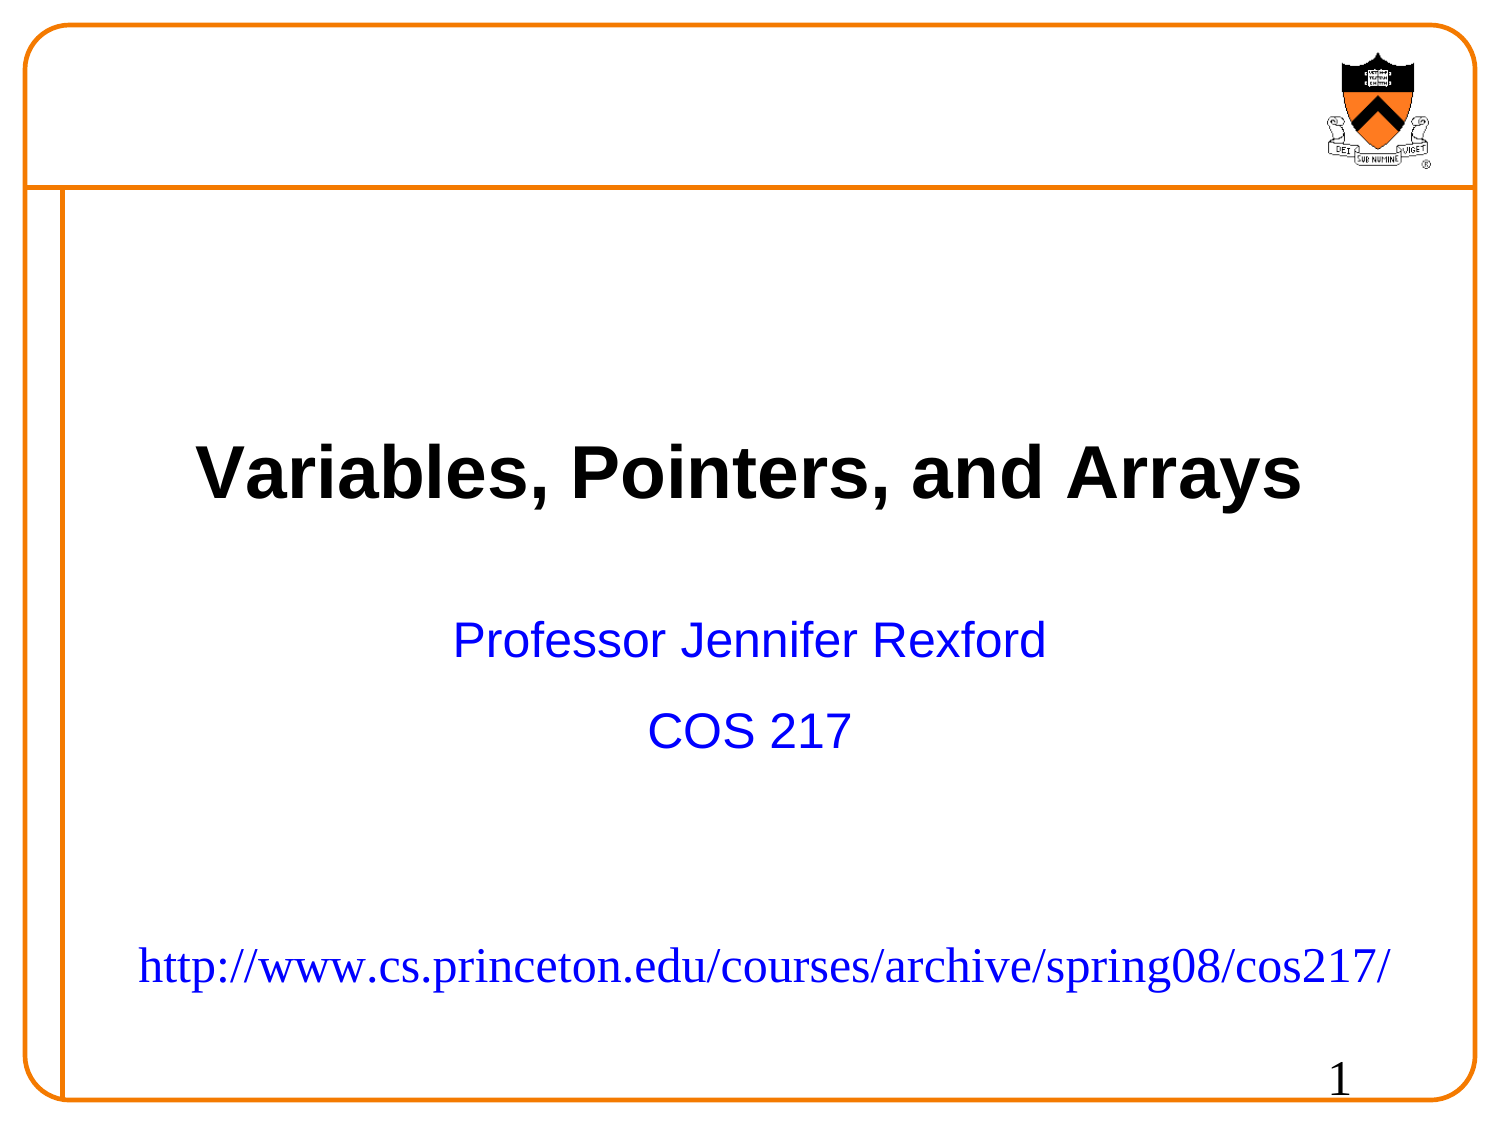

# Variables, Pointers, and Arrays
Professor Jennifer Rexford
COS 217
http://www.cs.princeton.edu/courses/archive/spring08/cos217/
1